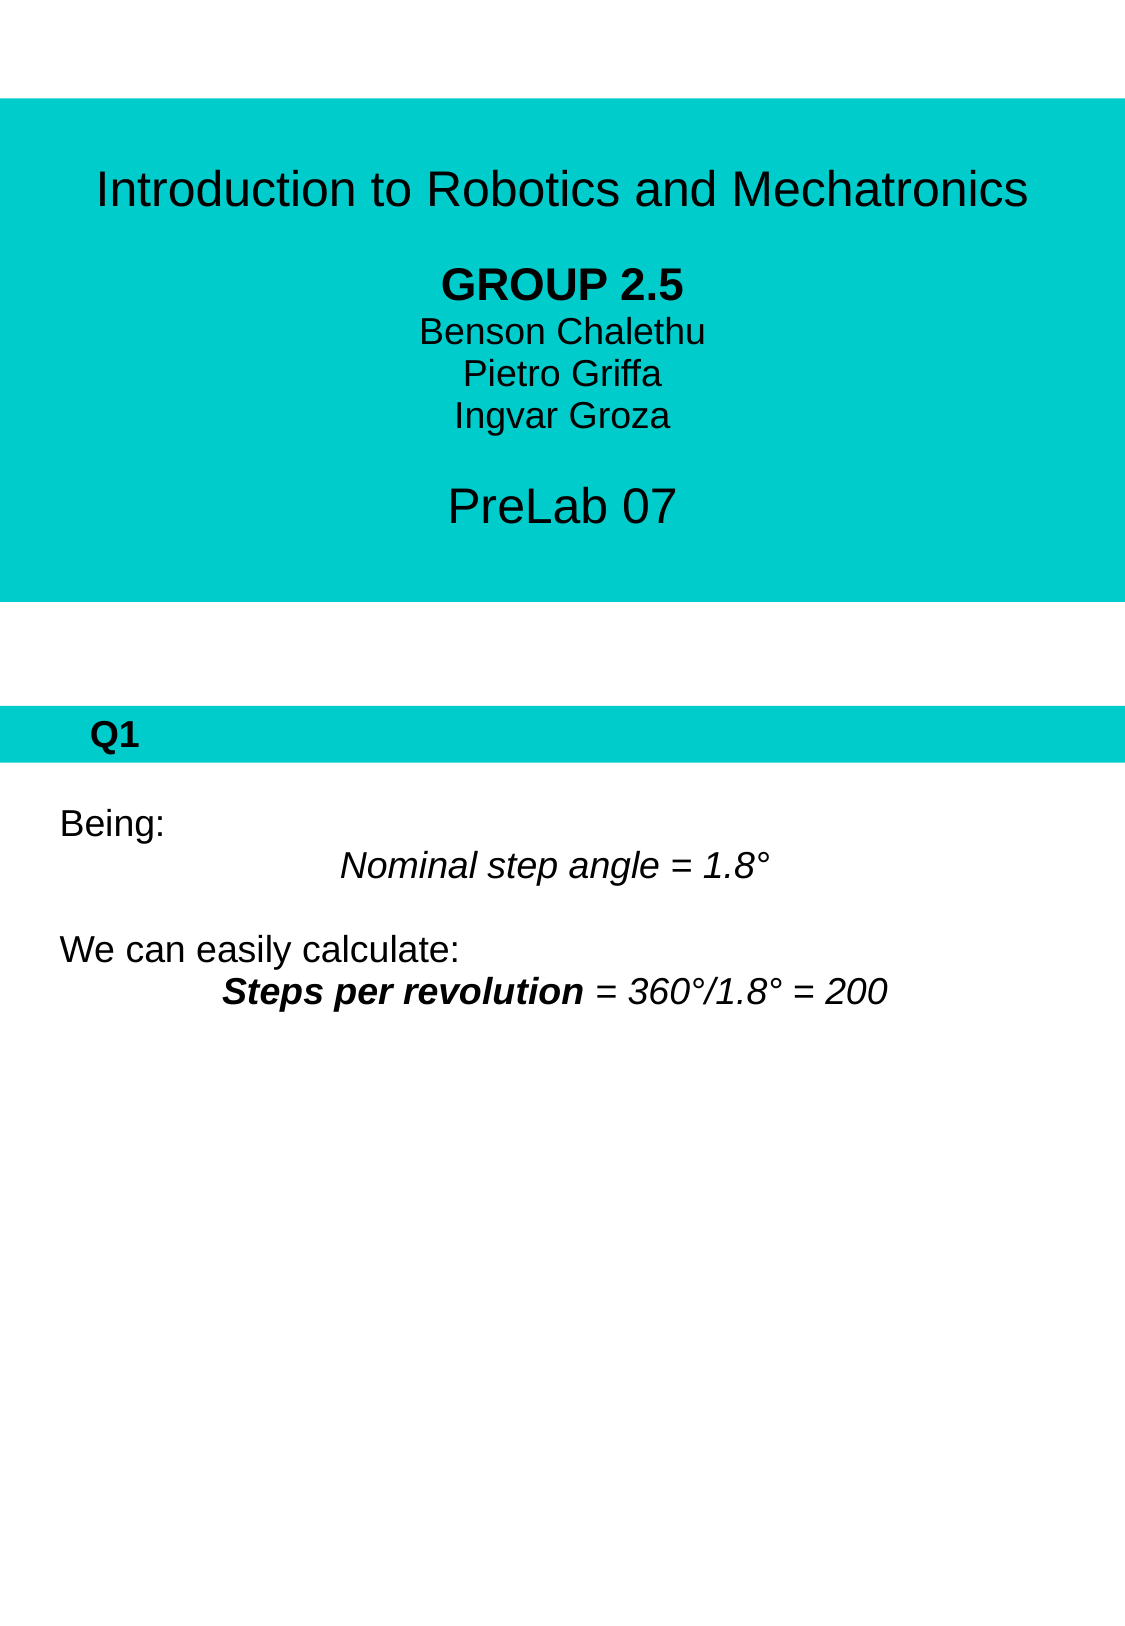

Introduction to Robotics and Mechatronics
GROUP 2.5
Benson Chalethu
Pietro Griffa
Ingvar Groza
PreLab 07
	Q1
Being:
Nominal step angle = 1.8°
We can easily calculate:
Steps per revolution = 360°/1.8° = 200